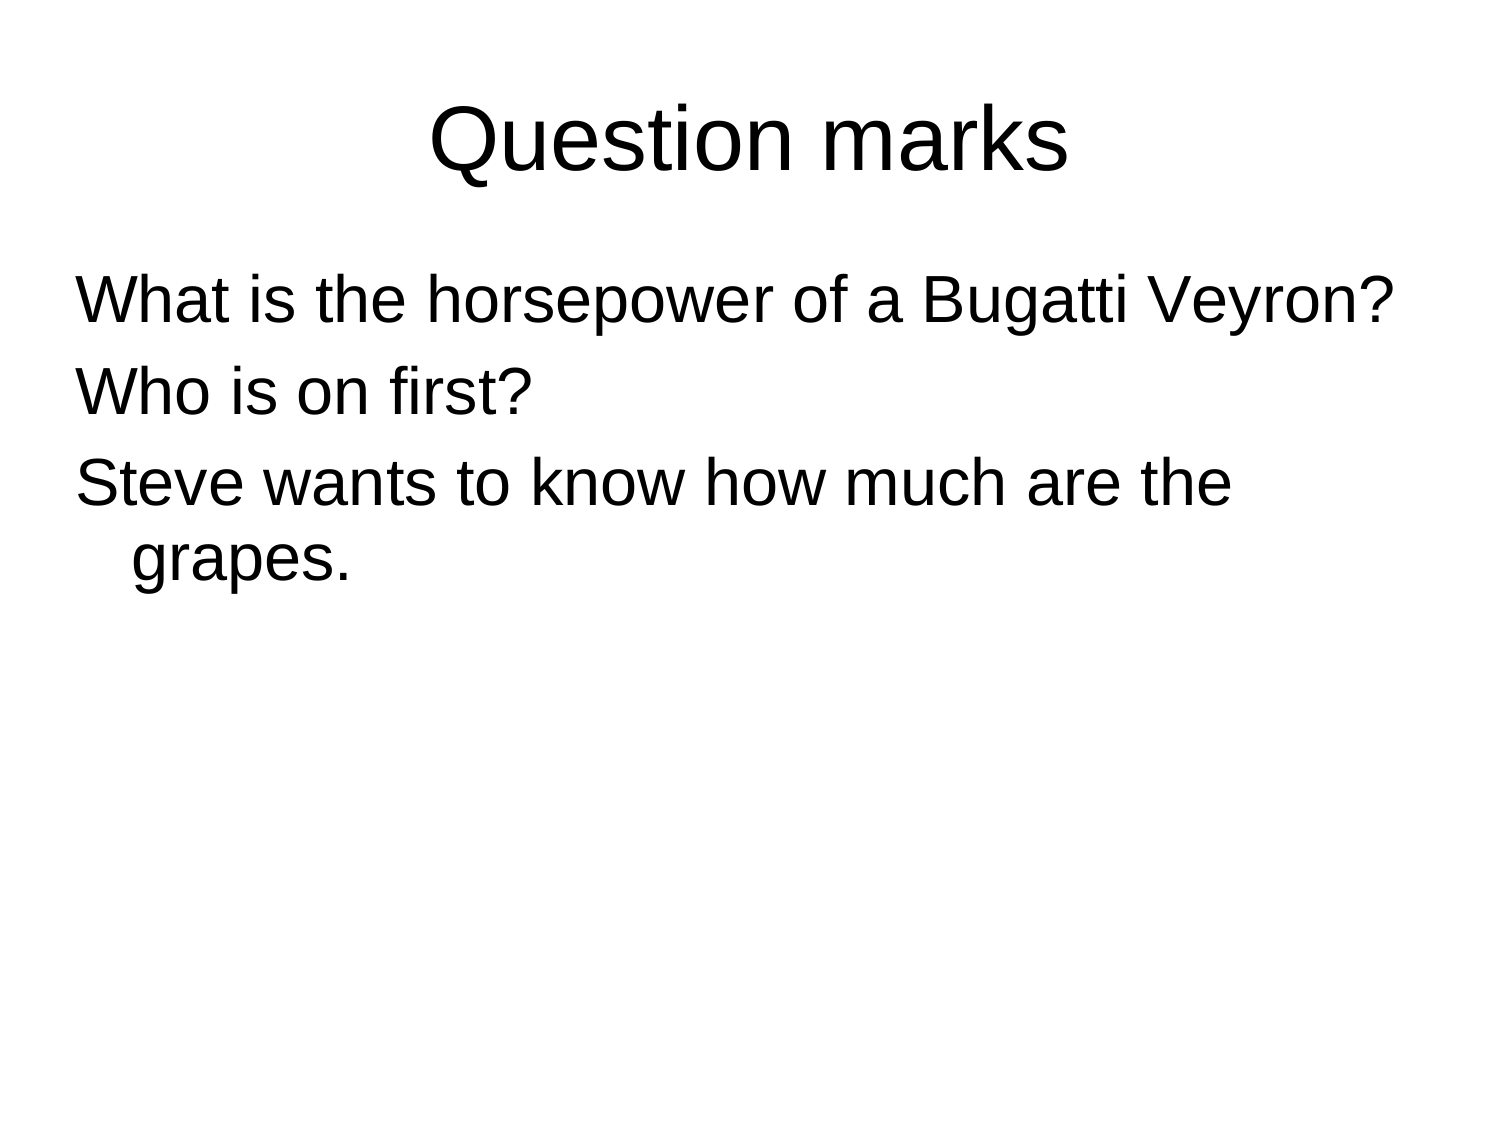

# Question marks
What is the horsepower of a Bugatti Veyron?
Who is on first?
Steve wants to know how much are the grapes.